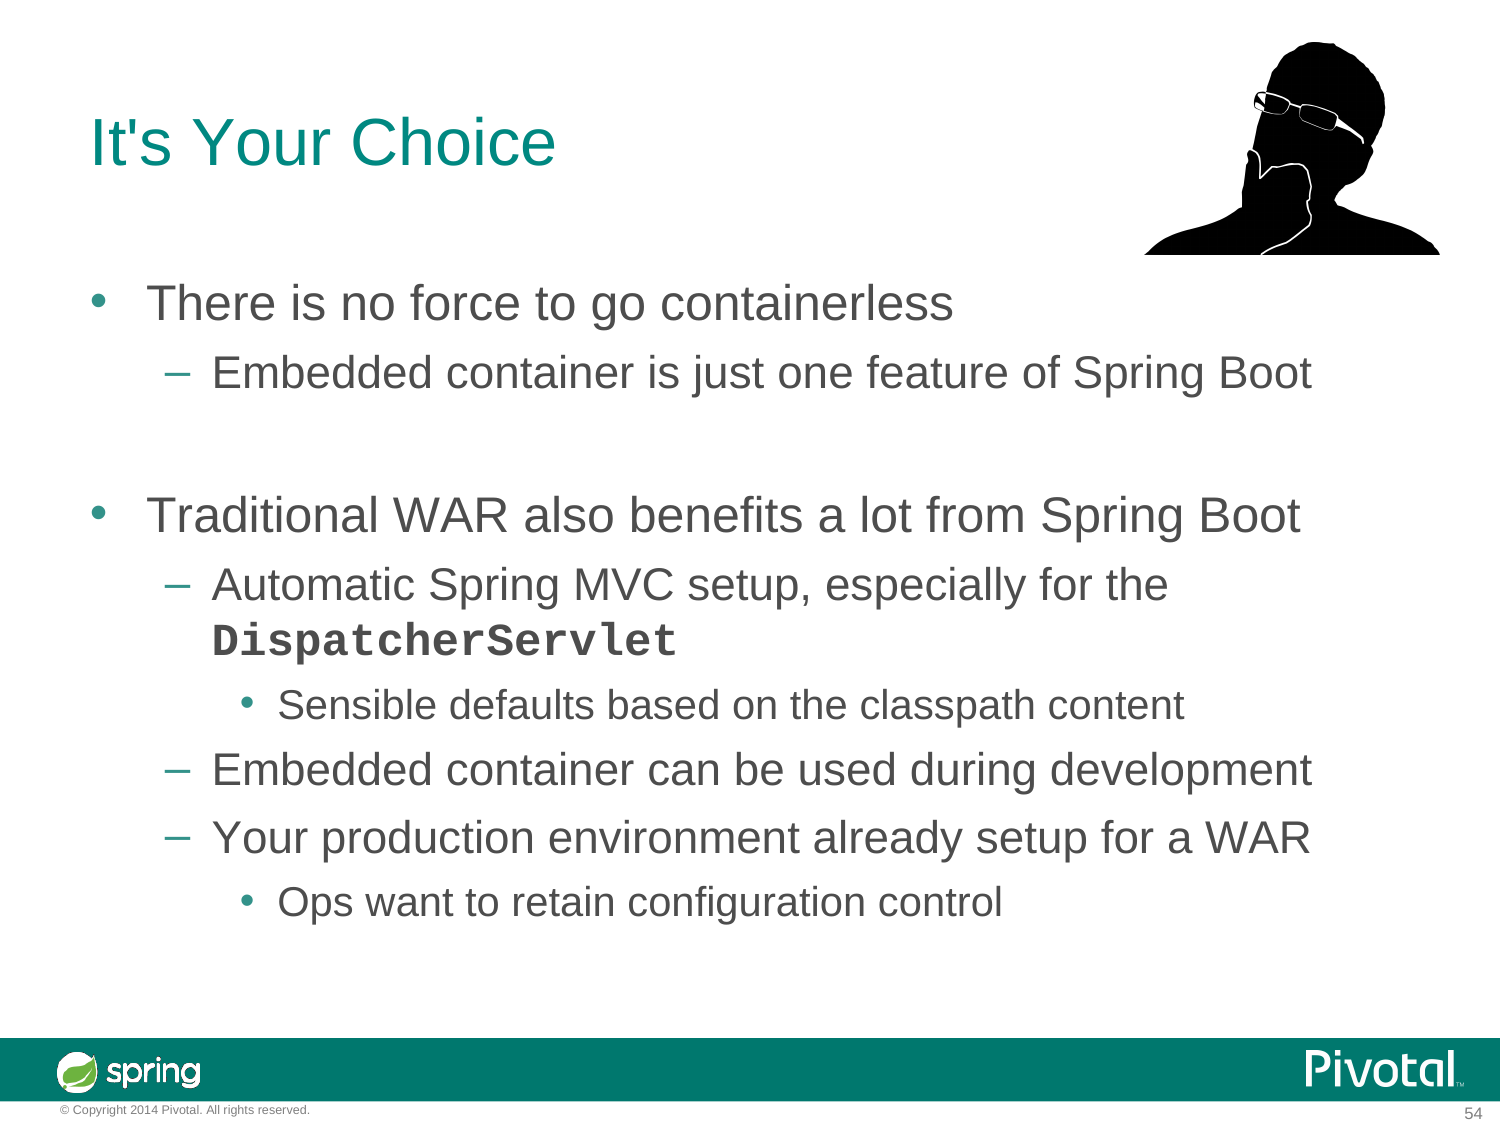

# It's Your Choice
There is no force to go containerless
Embedded container is just one feature of Spring Boot
Traditional WAR also benefits a lot from Spring Boot
Automatic Spring MVC setup, especially for the DispatcherServlet
Sensible defaults based on the classpath content
Embedded container can be used during development
Your production environment already setup for a WAR
Ops want to retain configuration control